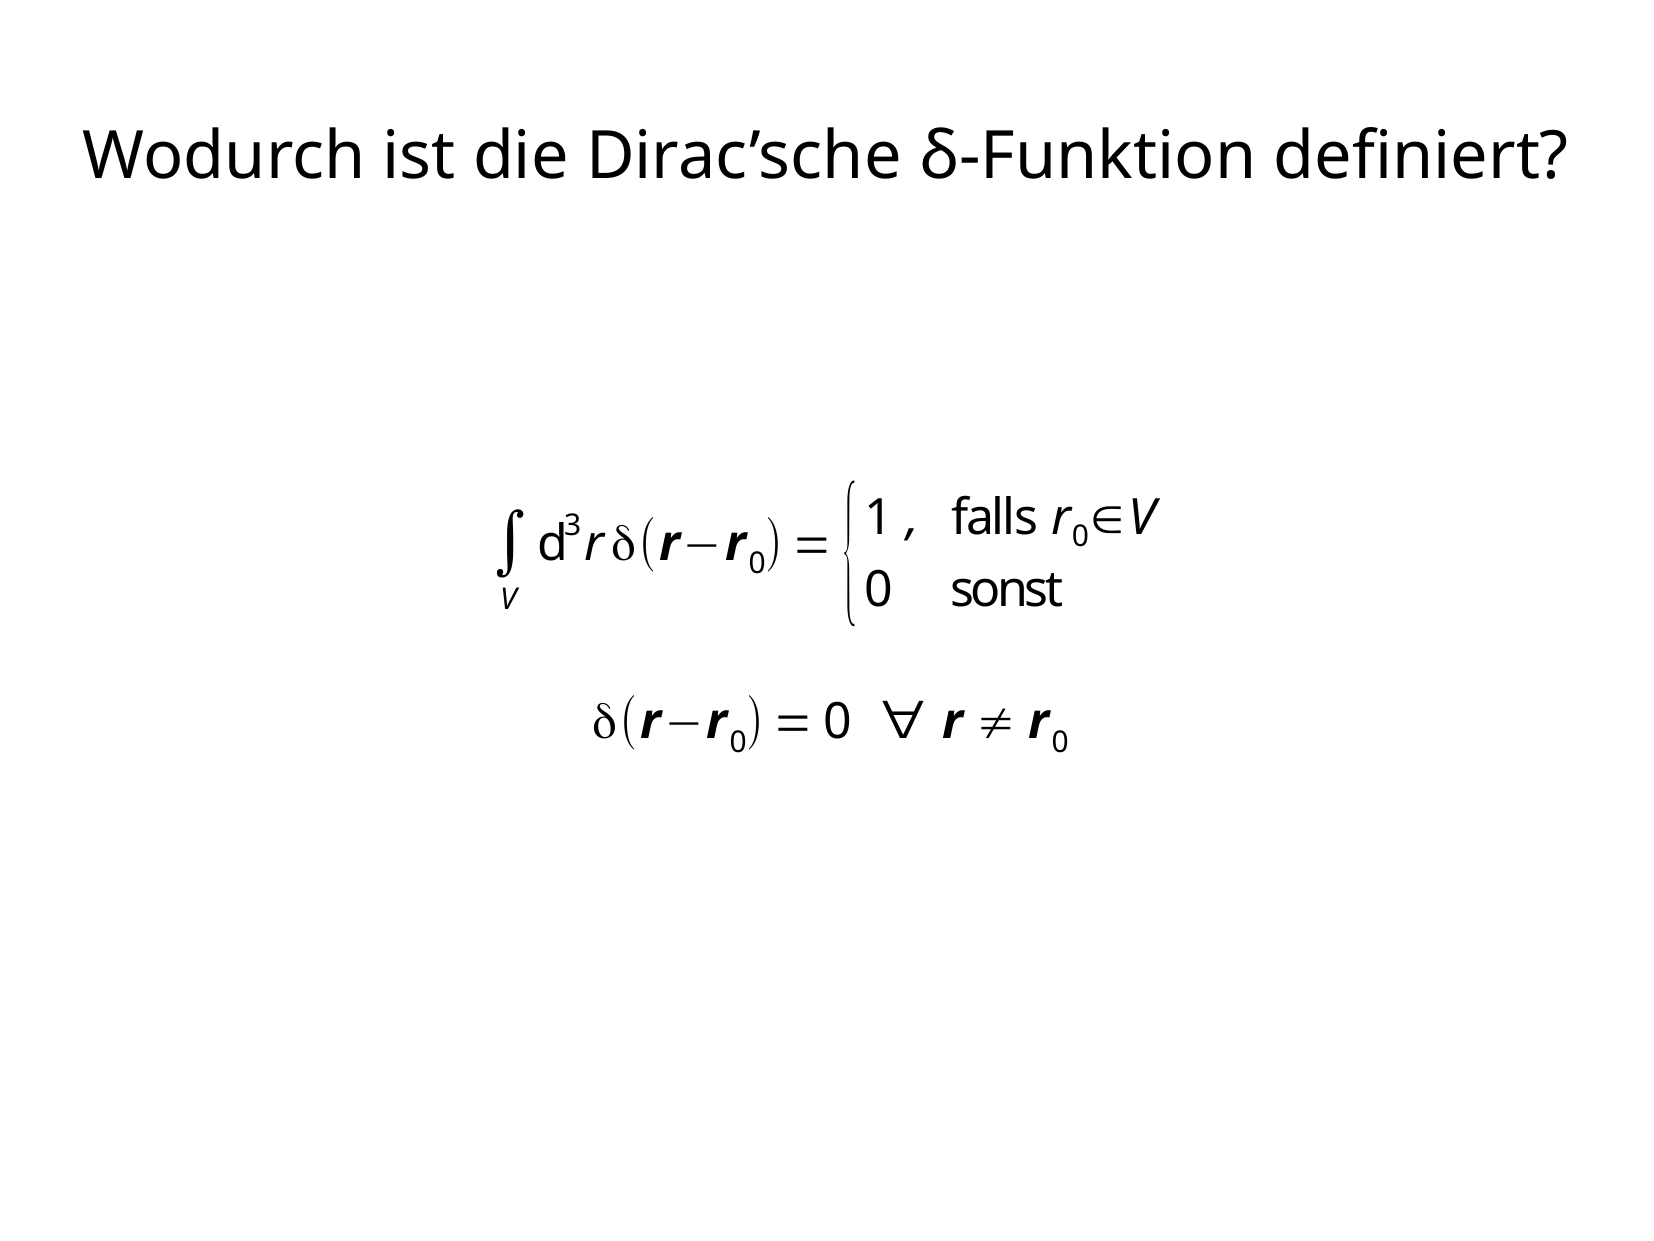

# Wodurch ist die Dirac’sche δ-Funktion definiert?